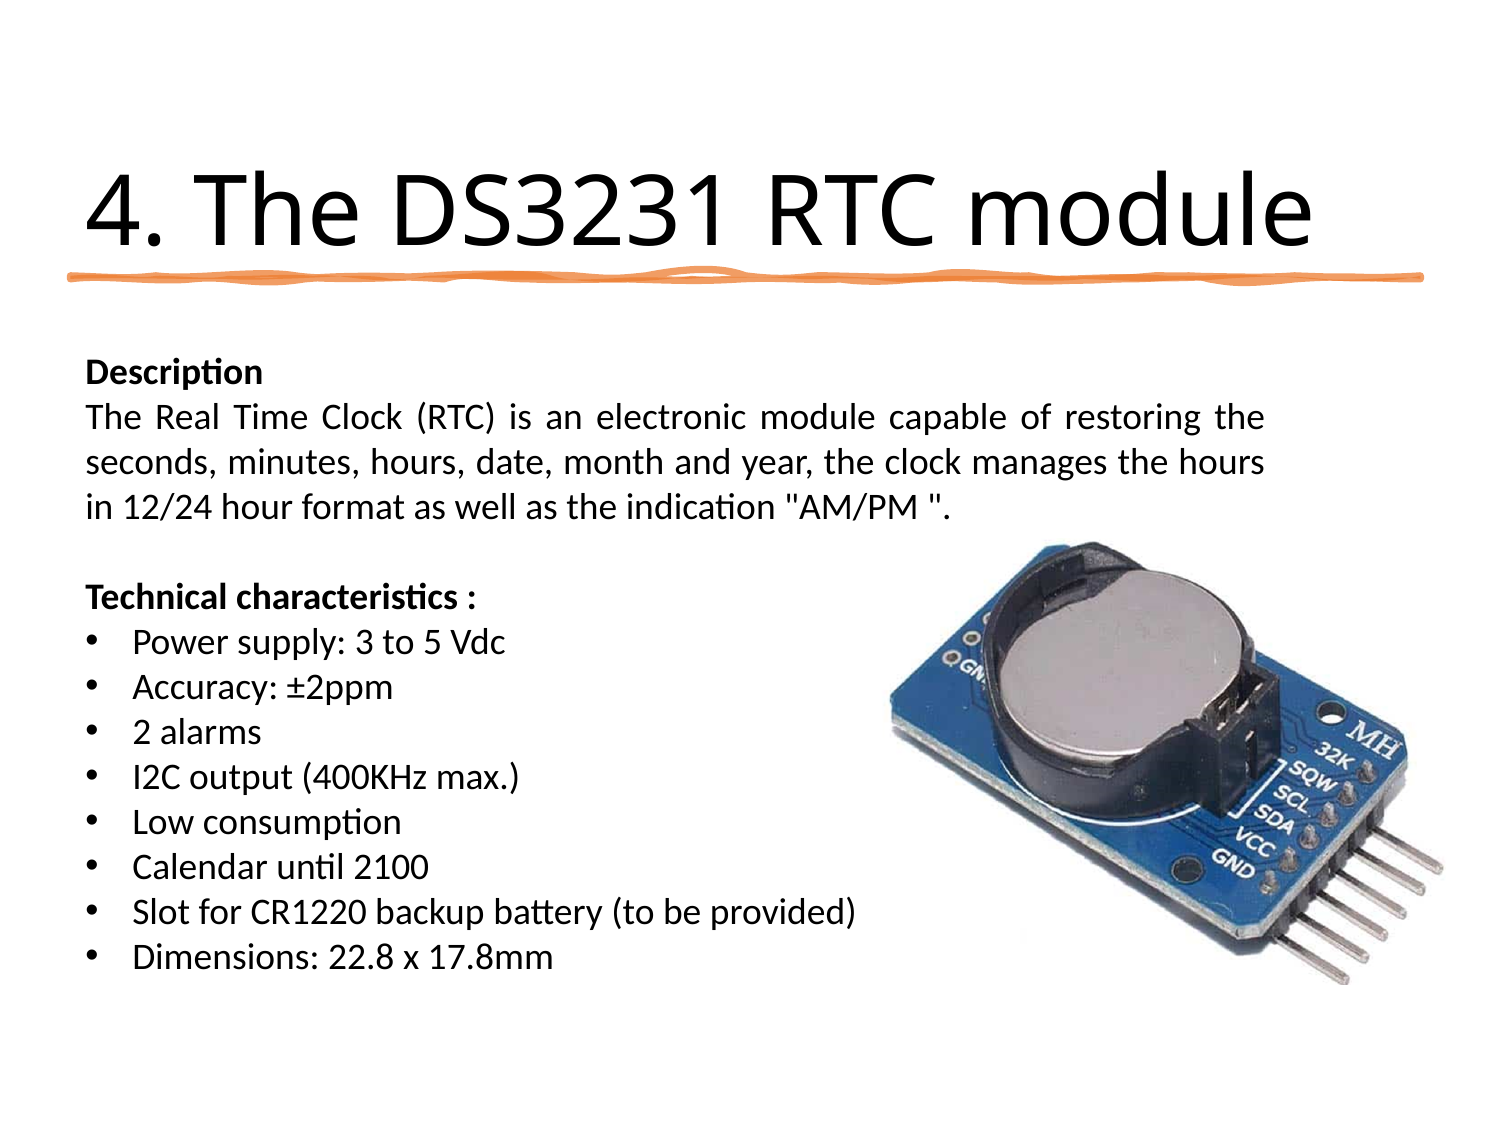

# 4. The DS3231 RTC module
Description
The Real Time Clock (RTC) is an electronic module capable of restoring the seconds, minutes, hours, date, month and year, the clock manages the hours in 12/24 hour format as well as the indication "AM/PM ".
Technical characteristics :
Power supply: 3 to 5 Vdc
Accuracy: ±2ppm
2 alarms
I2C output (400KHz max.)
Low consumption
Calendar until 2100
Slot for CR1220 backup battery (to be provided)
Dimensions: 22.8 x 17.8mm